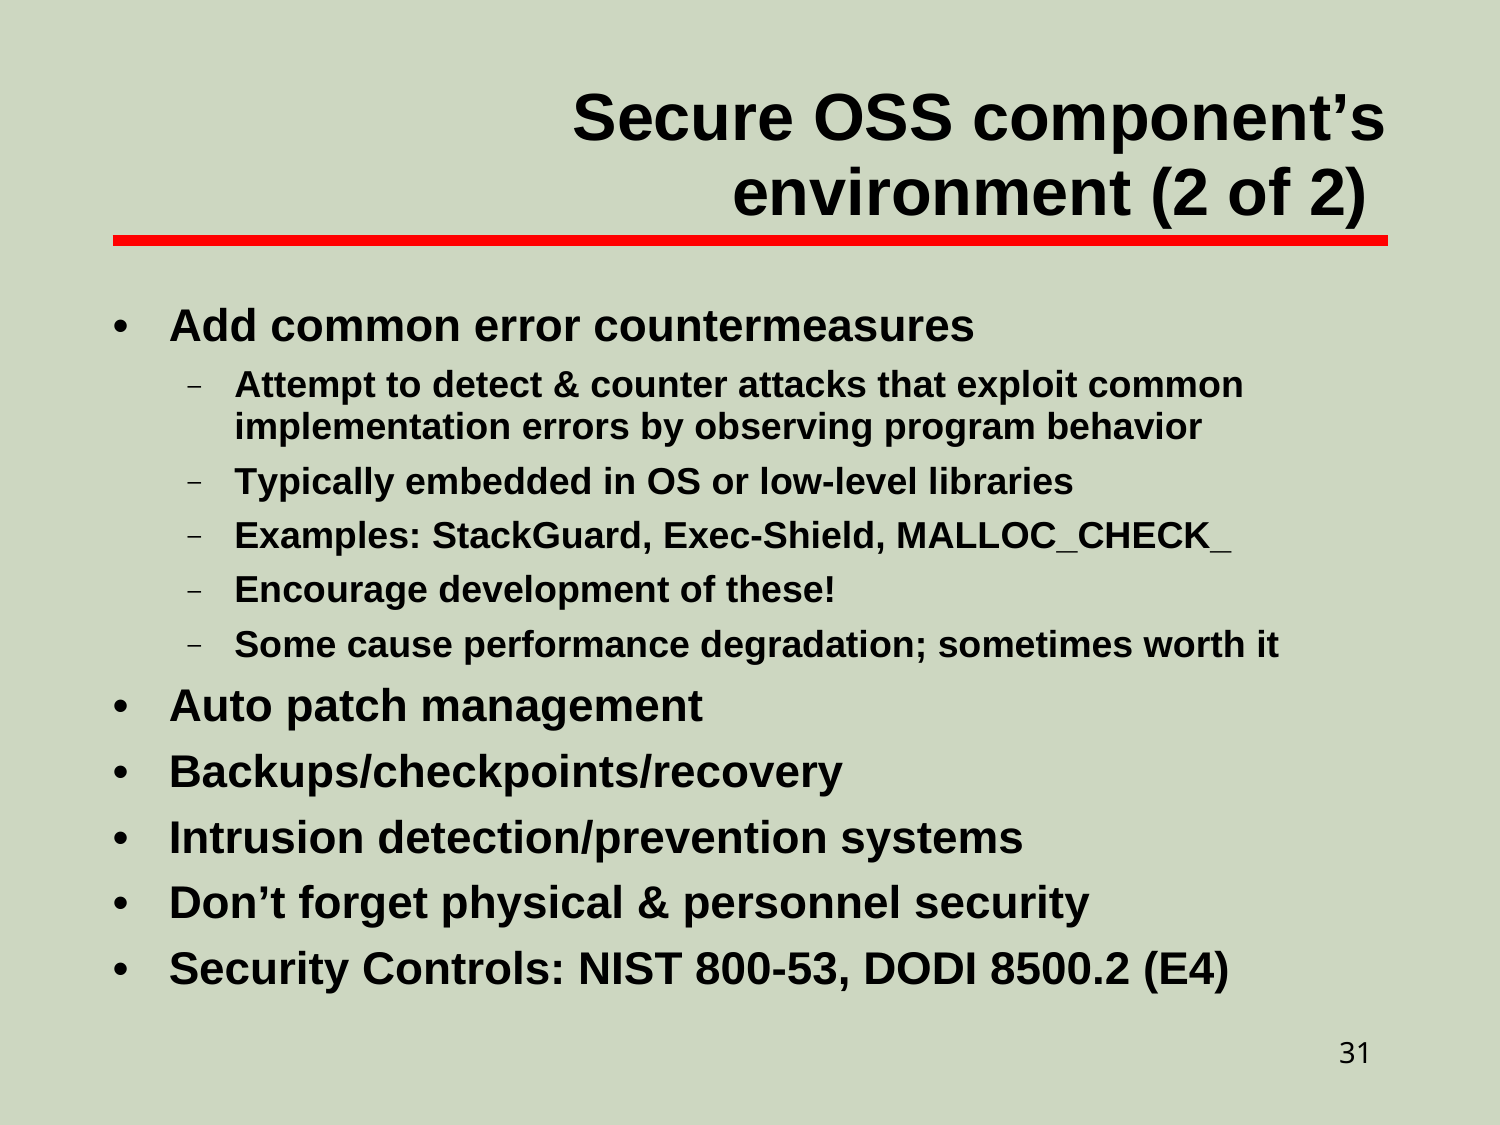

# Secure OSS component’s environment (2 of 2)
Add common error countermeasures
Attempt to detect & counter attacks that exploit common implementation errors by observing program behavior
Typically embedded in OS or low-level libraries
Examples: StackGuard, Exec-Shield, MALLOC_CHECK_
Encourage development of these!
Some cause performance degradation; sometimes worth it
Auto patch management
Backups/checkpoints/recovery
Intrusion detection/prevention systems
Don’t forget physical & personnel security
Security Controls: NIST 800-53, DODI 8500.2 (E4)